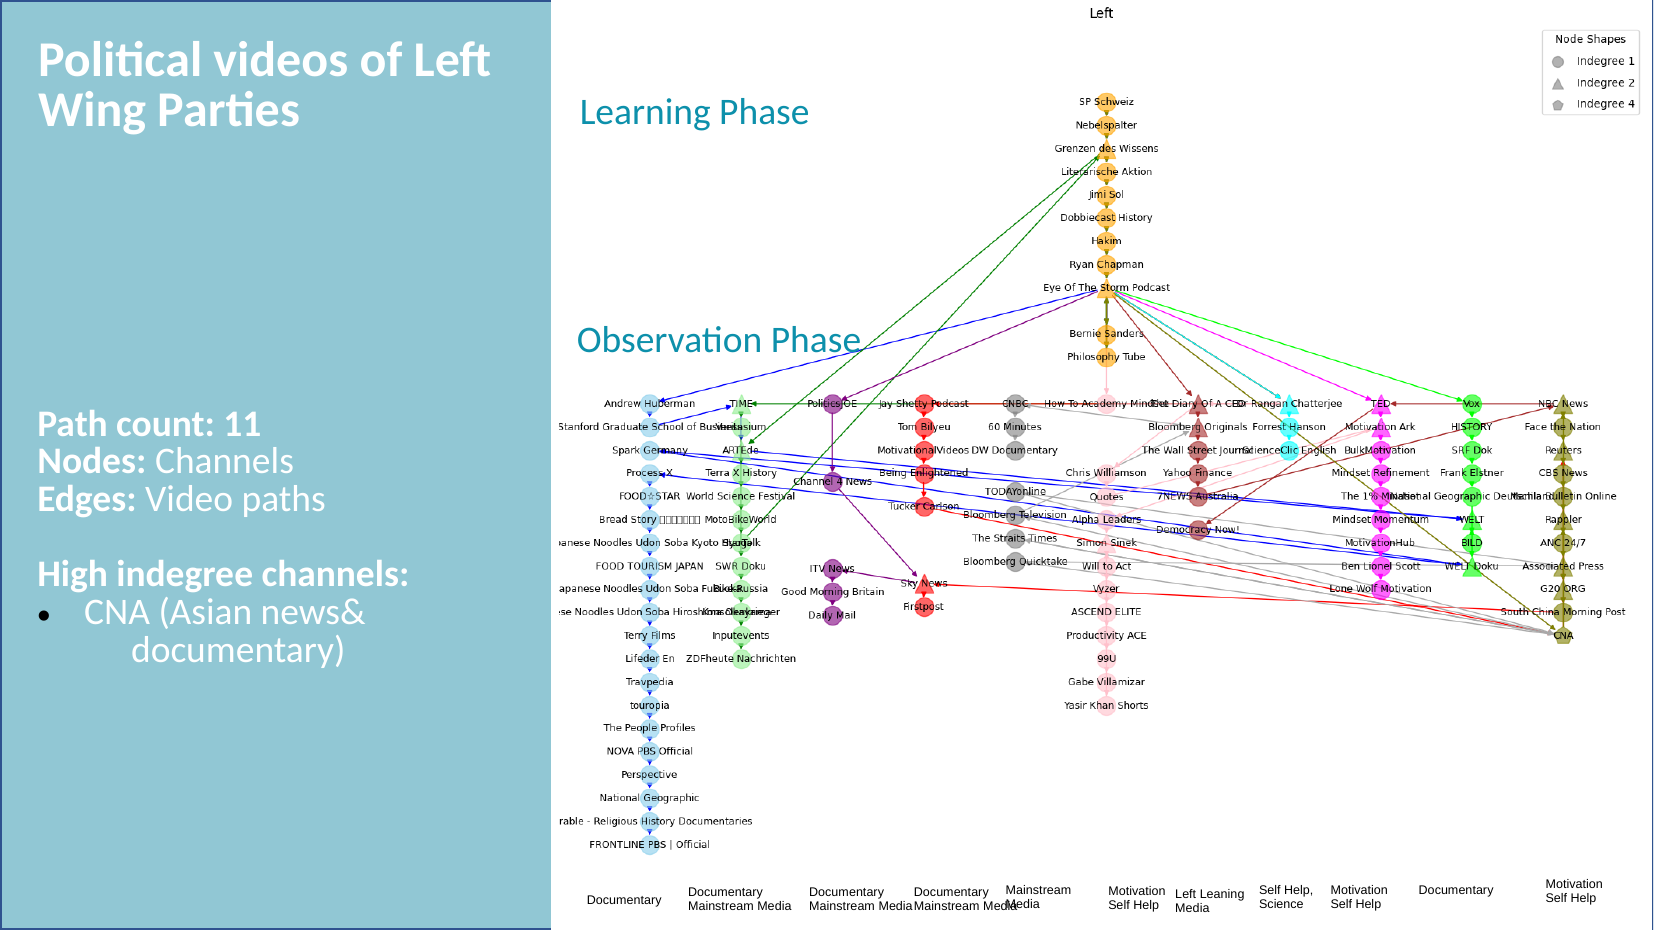

Political videos of Left Wing Parties
Learning Phase
Observation Phase
Path count: 11
Nodes: Channels
Edges: Video paths
High indegree channels:
CNA (Asian news& documentary)
Motivation
Self Help
Mainstream Media
Self Help,
Science
Motivation
Self Help
Documentary
Motivation
Self Help
Documentary
Mainstream Media
Documentary
Mainstream Media
Documentary
Mainstream Media
Left Leaning
Media
Documentary